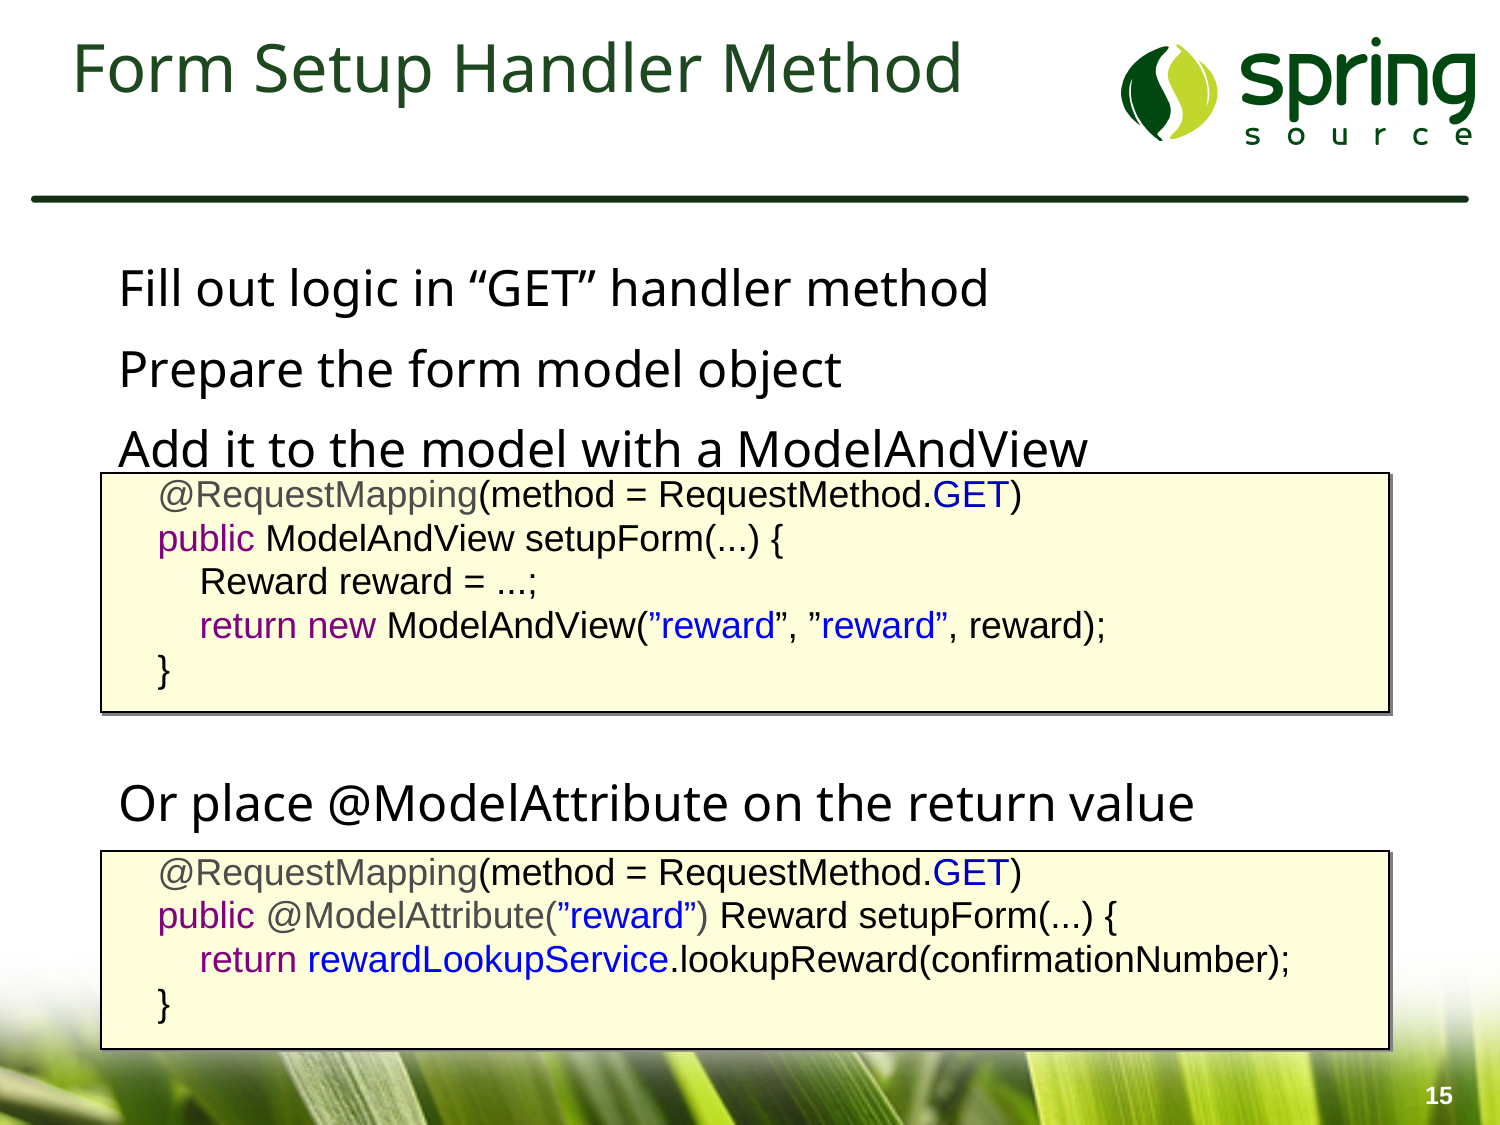

# Form Setup Handler Method
Fill out logic in “GET” handler method
Prepare the form model object
Add it to the model with a ModelAndView
Or place @ModelAttribute on the return value
optional if type “matches” model attribute name
 @RequestMapping(method = RequestMethod.GET)
 public ModelAndView setupForm(...) {
 Reward reward = ...;
 return new ModelAndView(”reward”, ”reward”, reward);
 }
 @RequestMapping(method = RequestMethod.GET)
 public @ModelAttribute(”reward”) Reward setupForm(...) {
 return rewardLookupService.lookupReward(confirmationNumber);
 }